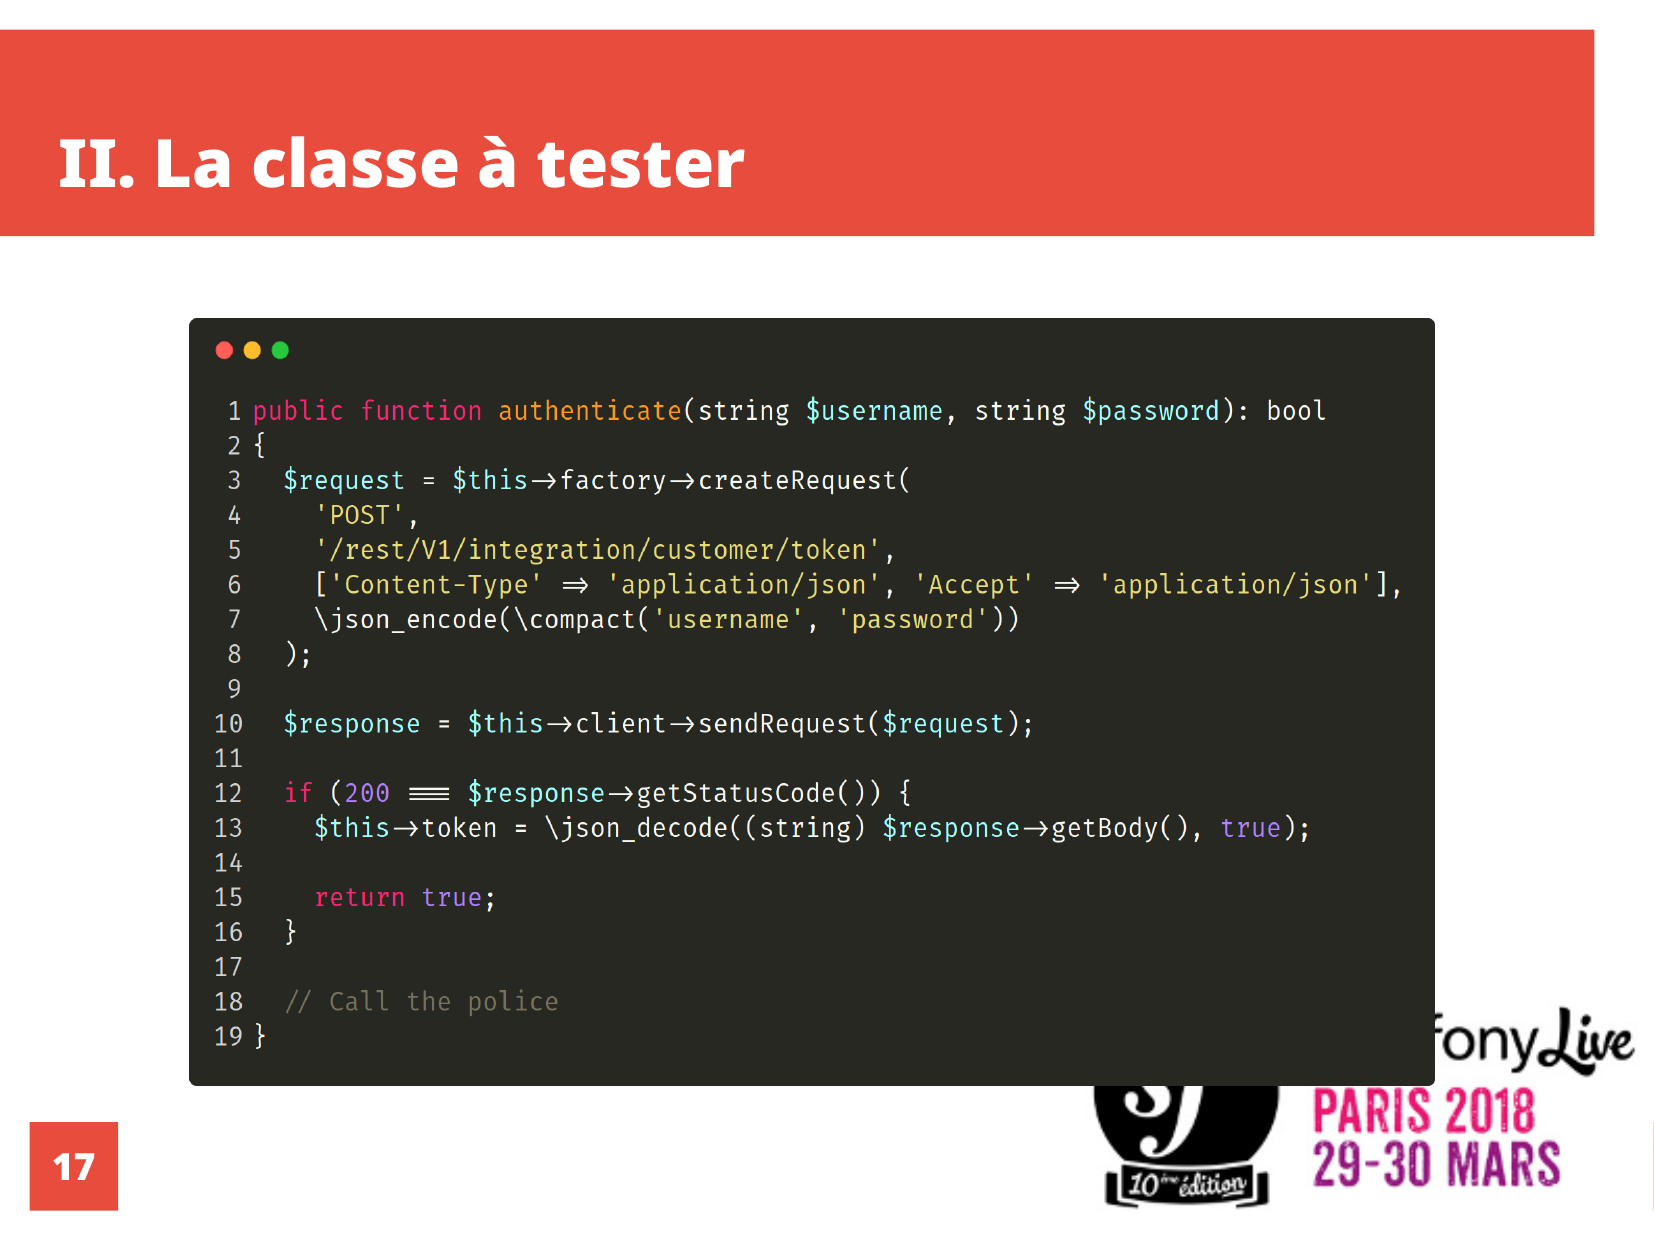

# II. La classe à tester
17